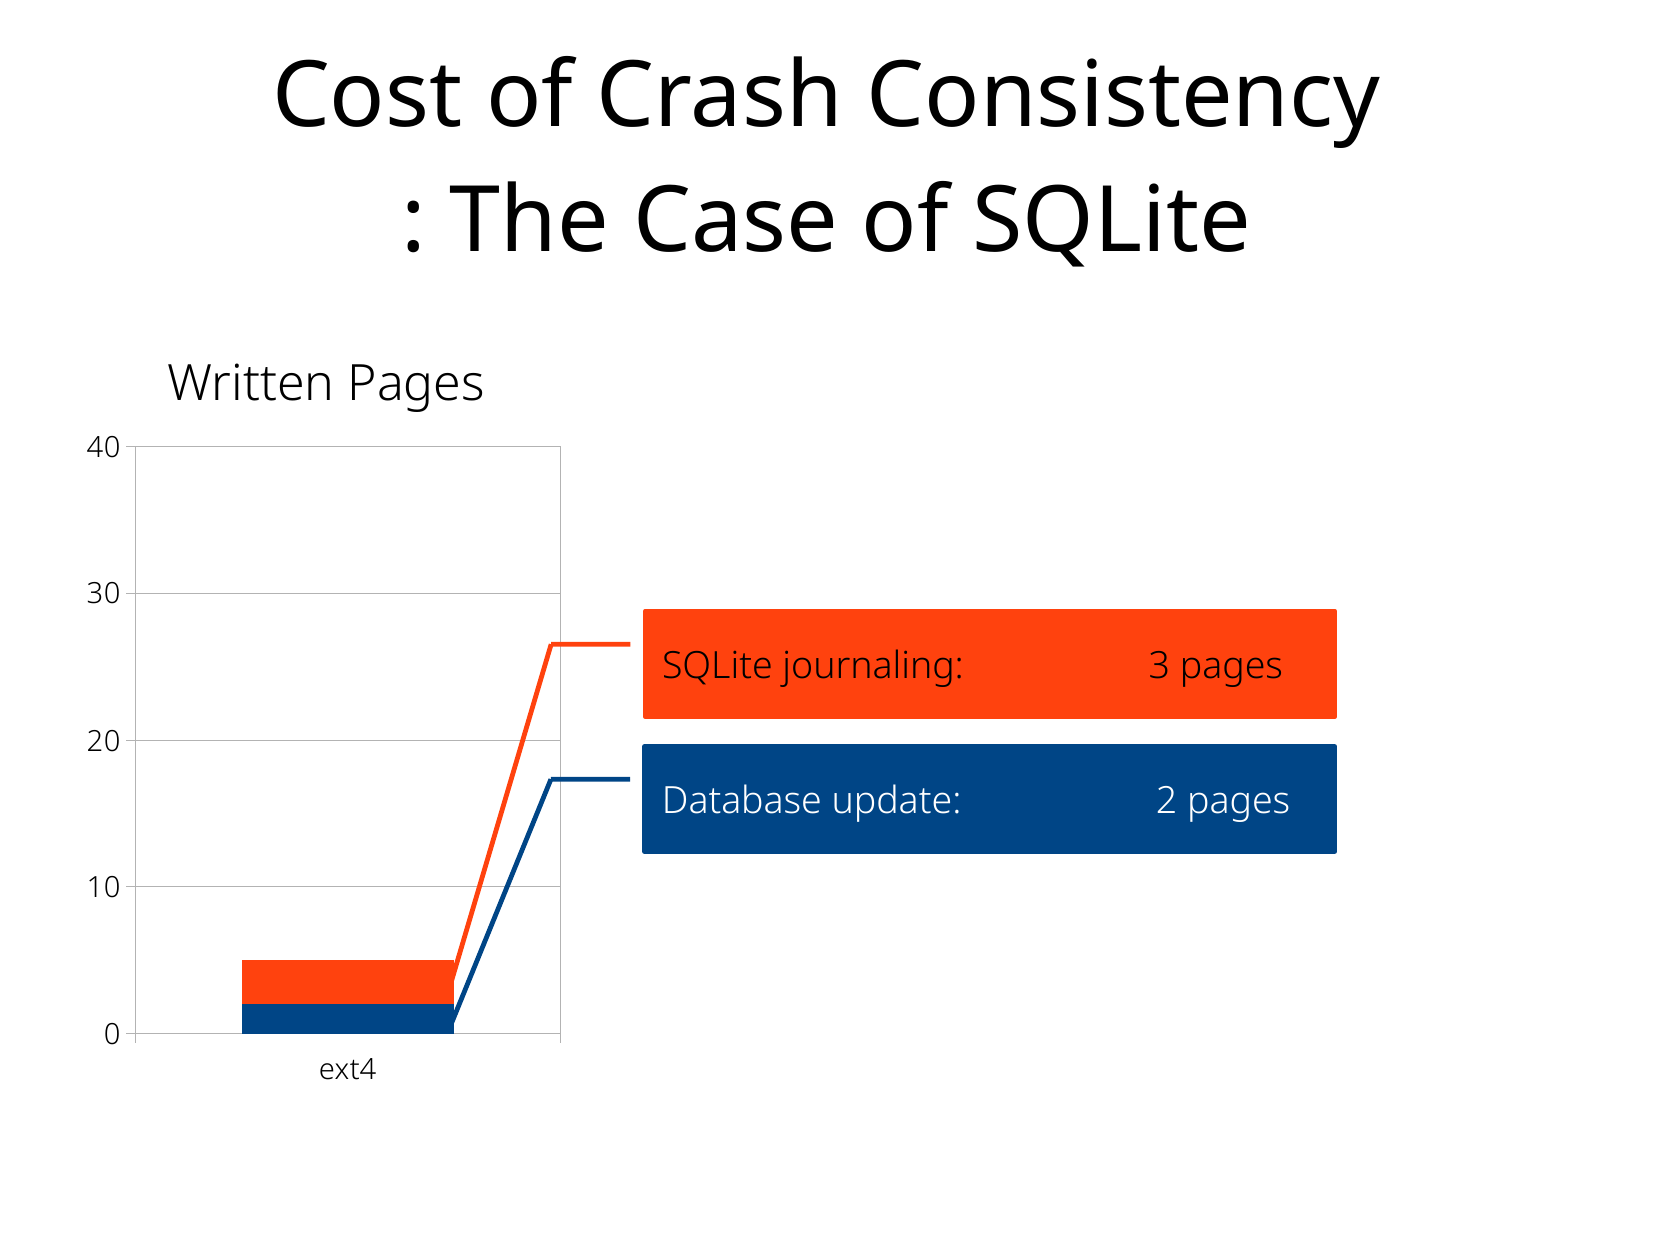

# Cost of Crash Consistency : The Case of SQLite
Written Pages
### Chart
| Category | Application | SQLite Journaling |
|---|---|---|
| ext4 | 2.0 | 3.0 |SQLite journaling: 3 pages
Database update: 2 pages